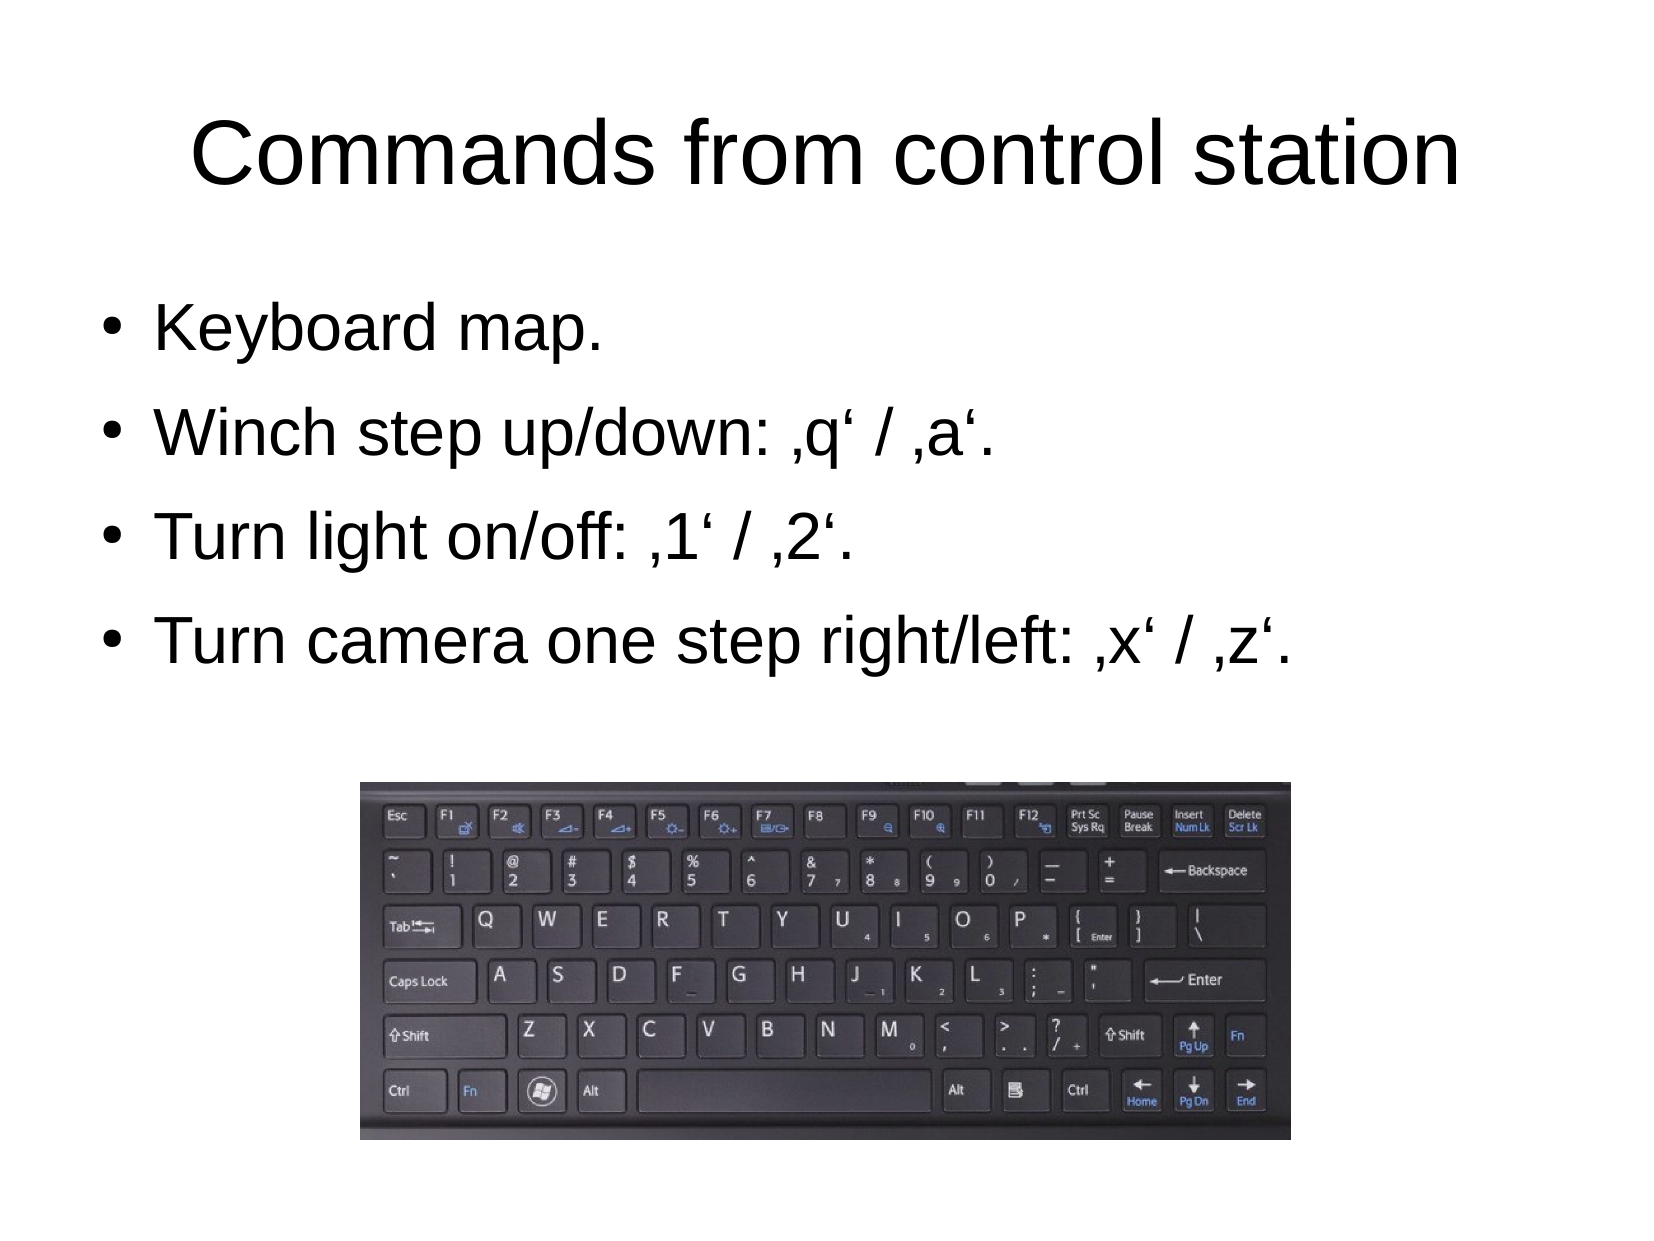

# Commands from control station
Keyboard map.
Winch step up/down: ‚q‘ / ‚a‘.
Turn light on/off: ‚1‘ / ‚2‘.
Turn camera one step right/left: ‚x‘ / ‚z‘.